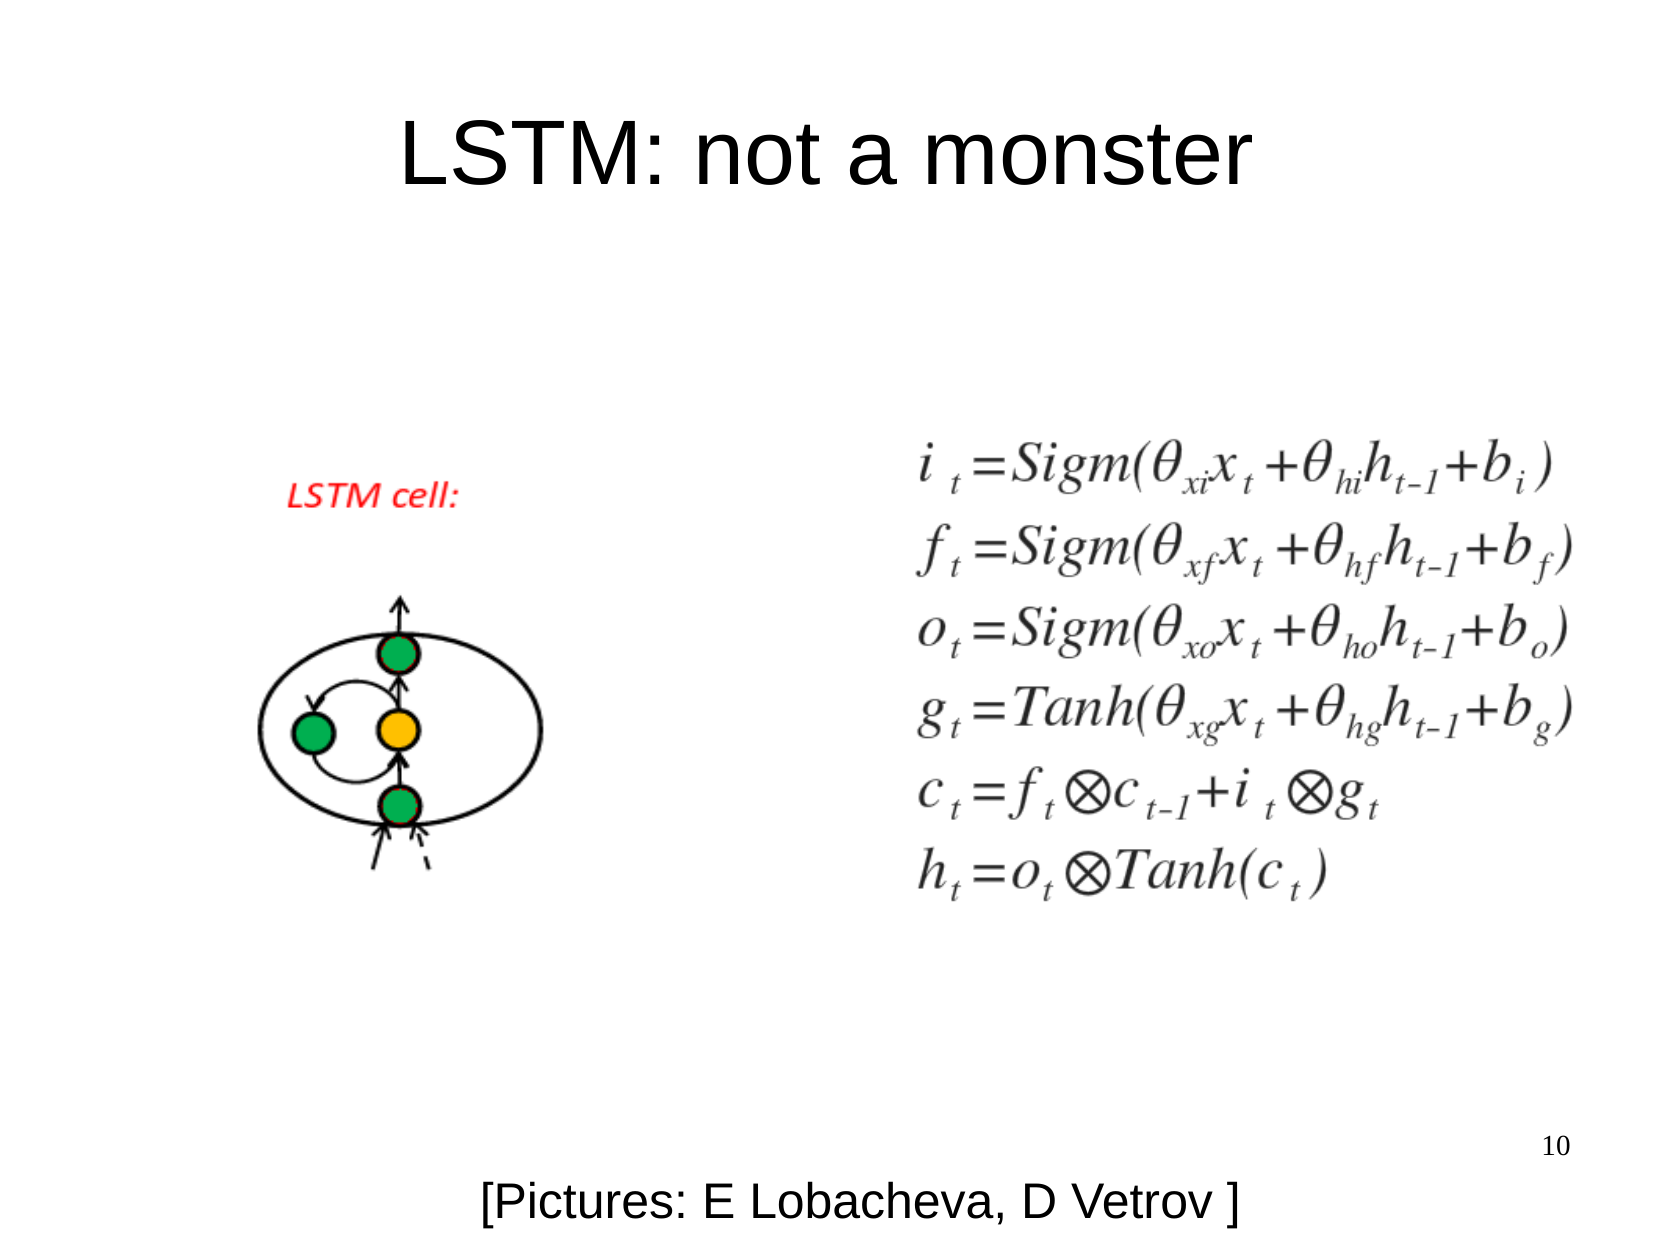

# LSTM: not a monster
10
[Pictures: E Lobacheva, D Vetrov ]